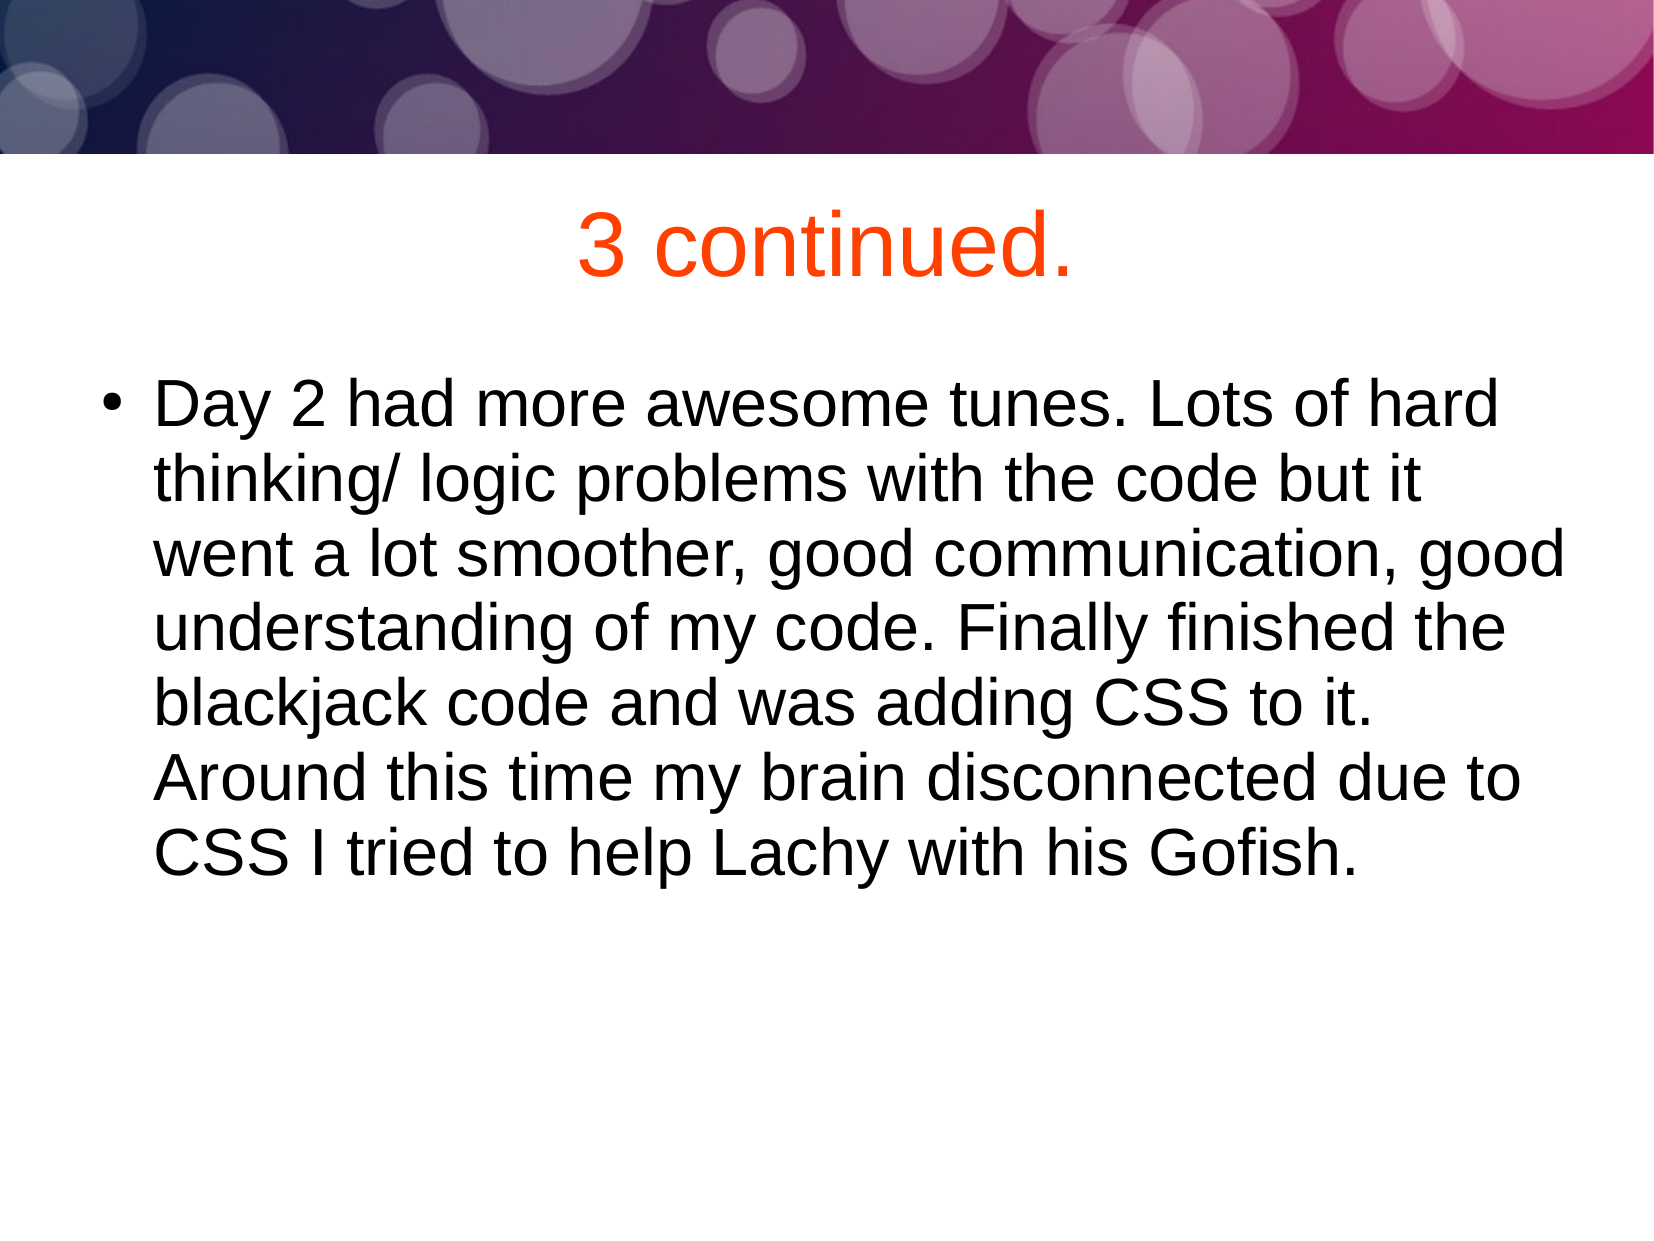

# 3 continued.
Day 2 had more awesome tunes. Lots of hard thinking/ logic problems with the code but it went a lot smoother, good communication, good understanding of my code. Finally finished the blackjack code and was adding CSS to it. Around this time my brain disconnected due to CSS I tried to help Lachy with his Gofish.